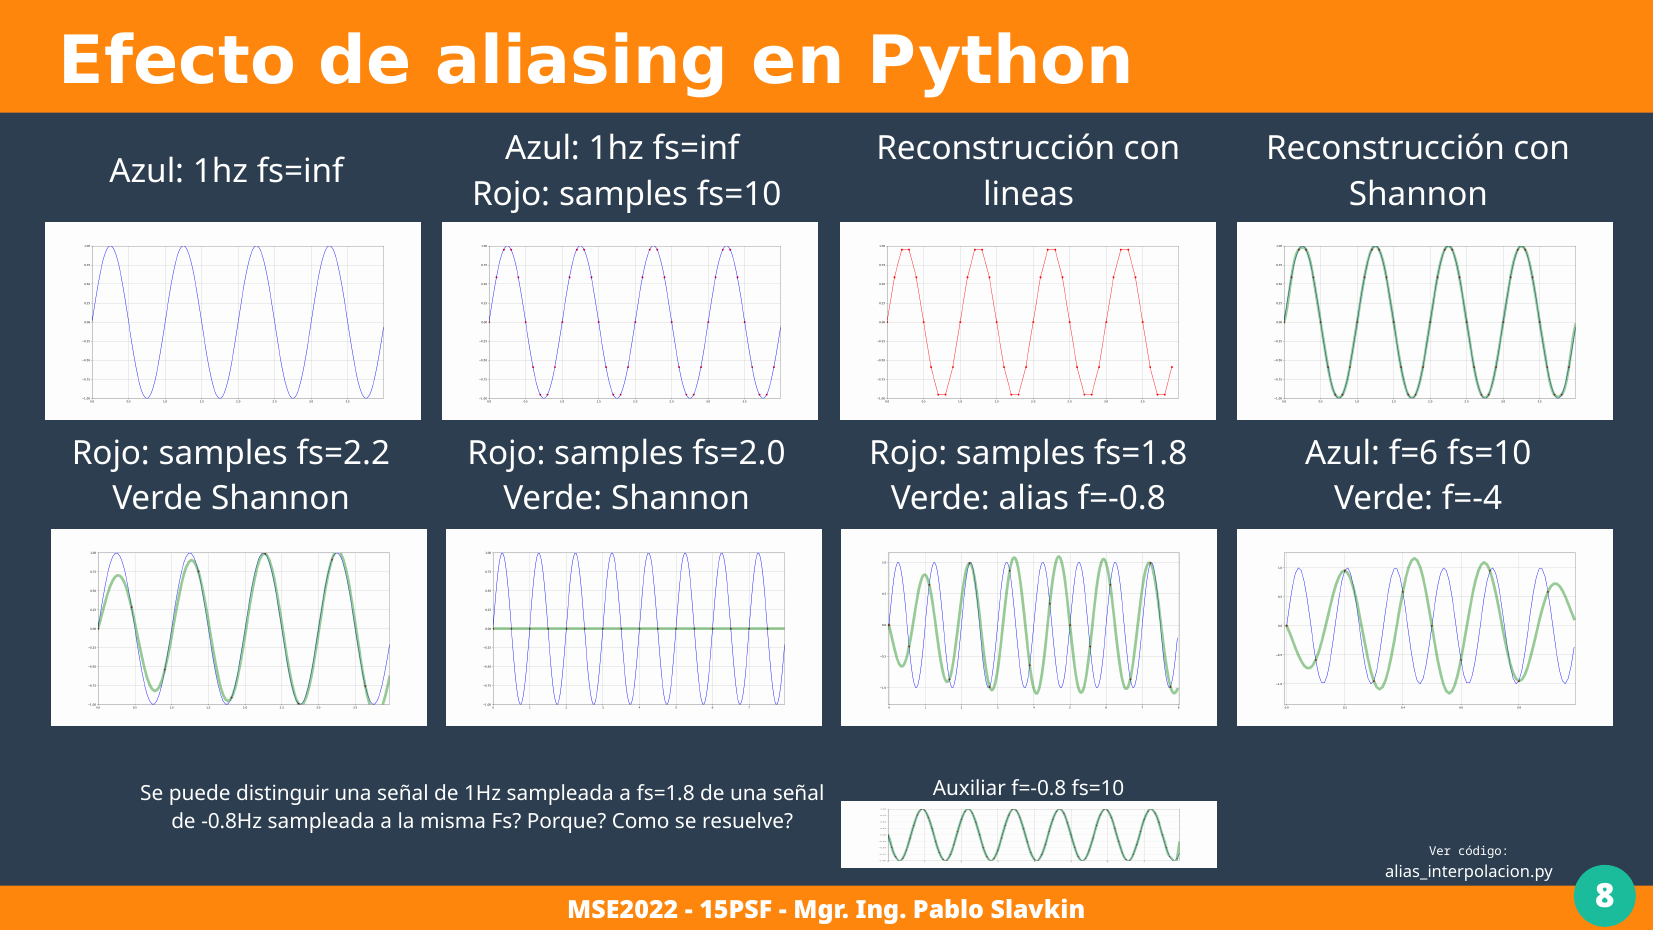

# Efecto de aliasing en Python
Azul: 1hz fs=inf
Azul: 1hz fs=inf
Rojo: samples fs=10
Reconstrucción con lineas
Reconstrucción con Shannon
Rojo: samples fs=2.2
Verde Shannon
Rojo: samples fs=2.0
Verde: Shannon
Rojo: samples fs=1.8
Verde: alias f=-0.8
Azul: f=6 fs=10
Verde: f=-4
Se puede distinguir una señal de 1Hz sampleada a fs=1.8 de una señal de -0.8Hz sampleada a la misma Fs? Porque? Como se resuelve?
Auxiliar f=-0.8 fs=10
Ver código: alias_interpolacion.py
MSE2022 - 15PSF - Mgr. Ing. Pablo Slavkin